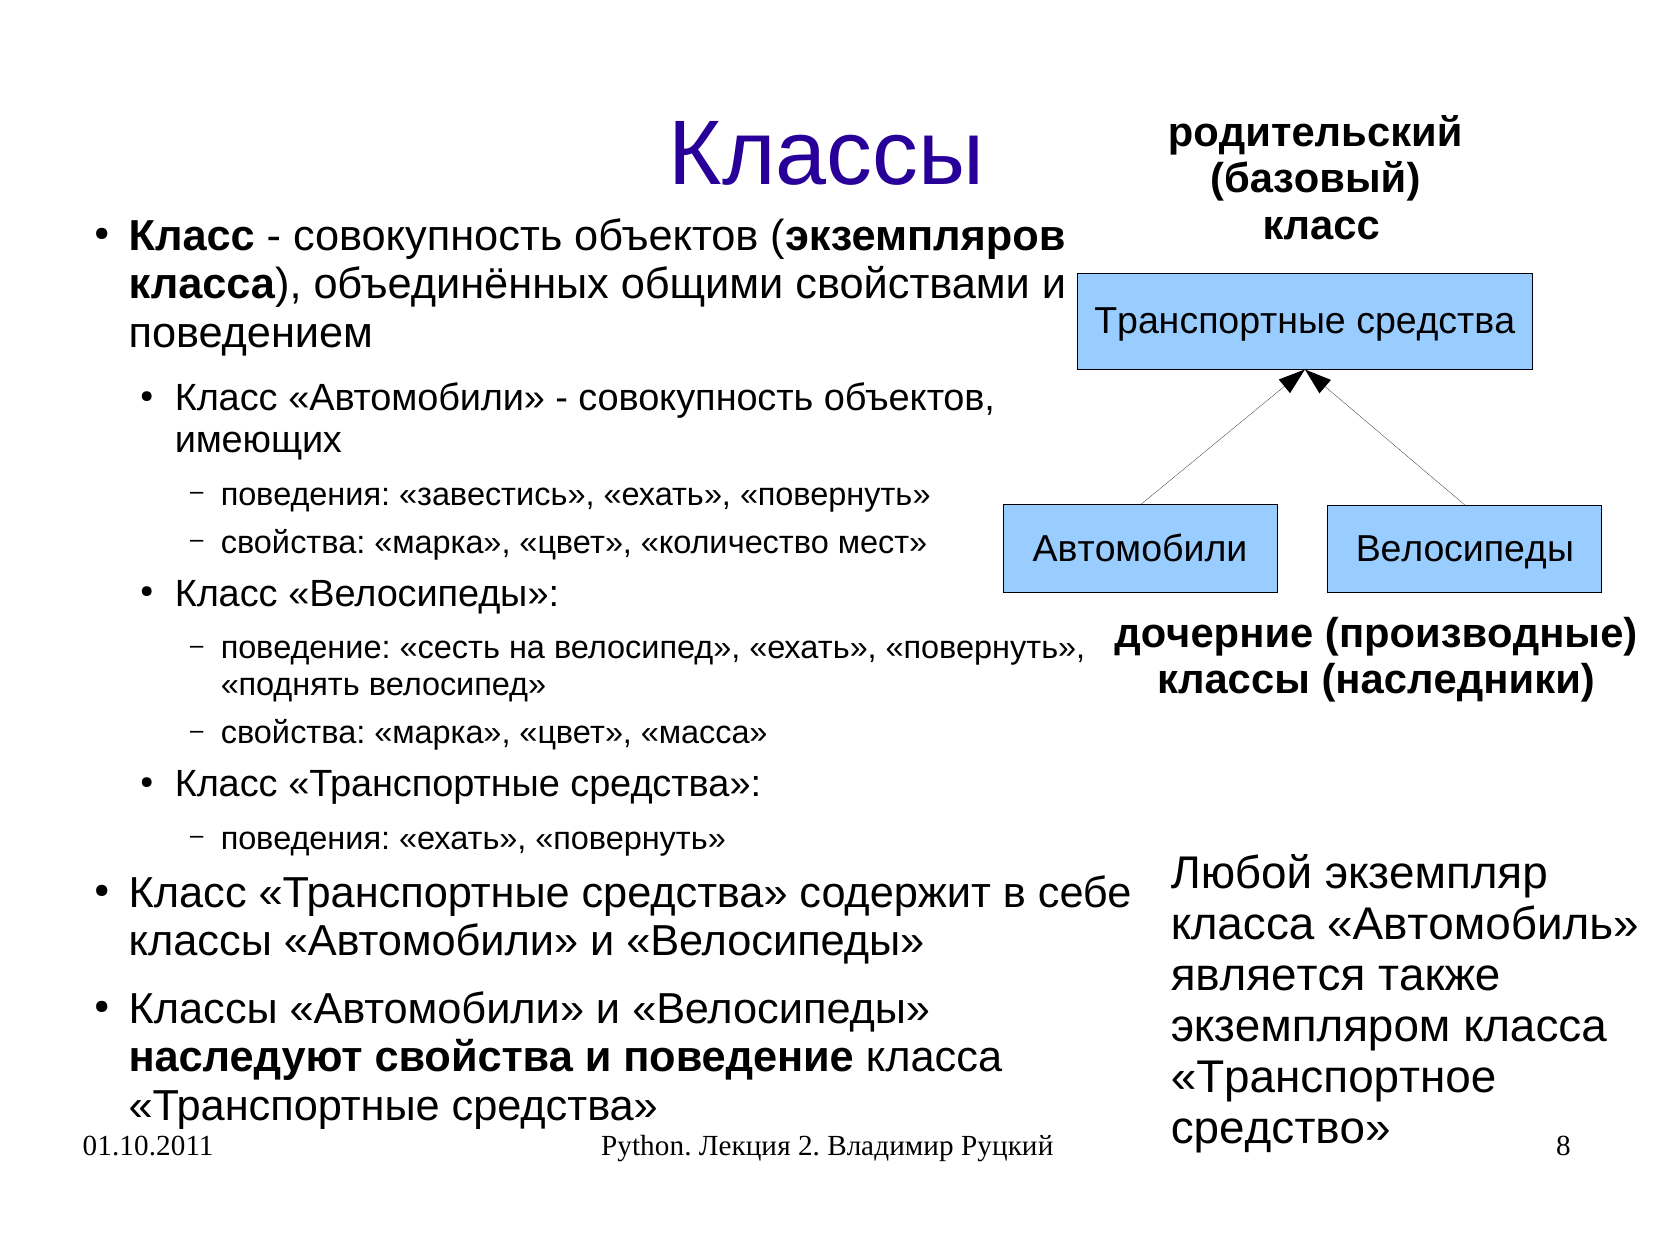

# Классы
родительский
(базовый)
класс
Класс - совокупность объектов (экземпляров класса), объединённых общими свойствами и поведением
Класс «Автомобили» - совокупность объектов, имеющих
поведения: «завестись», «ехать», «повернуть»
свойства: «марка», «цвет», «количество мест»
Класс «Велосипеды»:
поведение: «сесть на велосипед», «ехать», «повернуть», «поднять велосипед»
свойства: «марка», «цвет», «масса»
Класс «Транспортные средства»:
поведения: «ехать», «повернуть»
Класс «Транспортные средства» содержит в себе классы «Автомобили» и «Велосипеды»
Классы «Автомобили» и «Велосипеды» наследуют свойства и поведение класса «Транспортные средства»
Транспортные средства
Автомобили
Велосипеды
дочерние (производные)
классы (наследники)
Любой экземпляр класса «Автомобиль» является также экземпляром класса «Транспортное средство»
01.10.2011
Python. Лекция 2. Владимир Руцкий
8